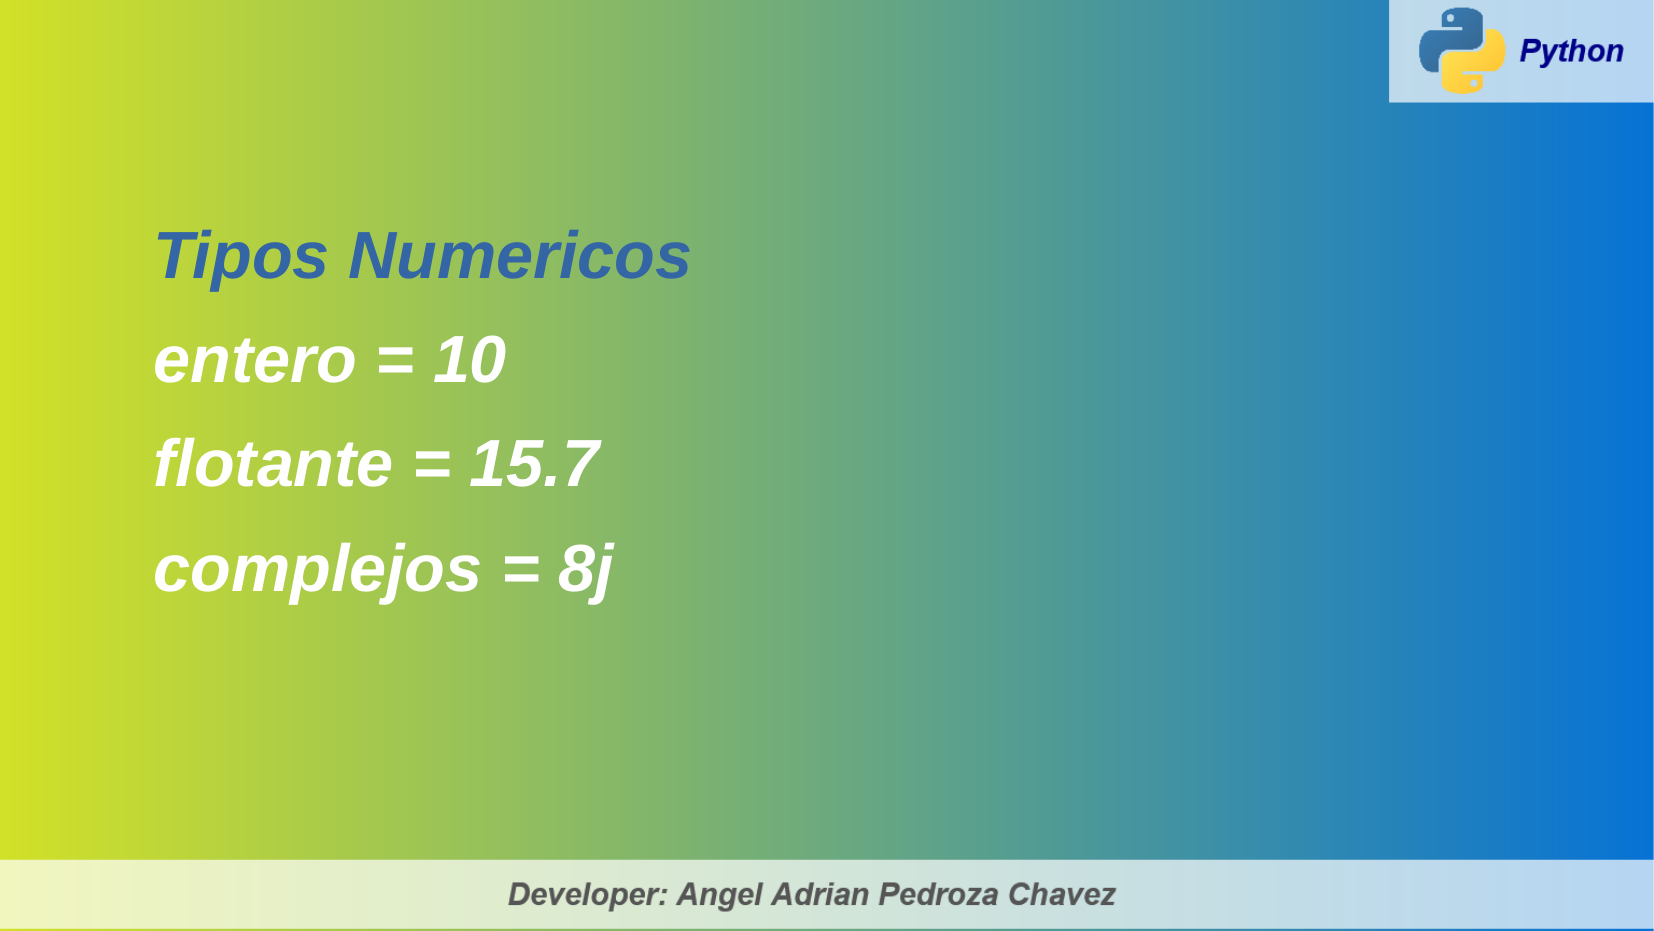

# Tipos Numericos
entero = 10
flotante = 15.7
complejos = 8j